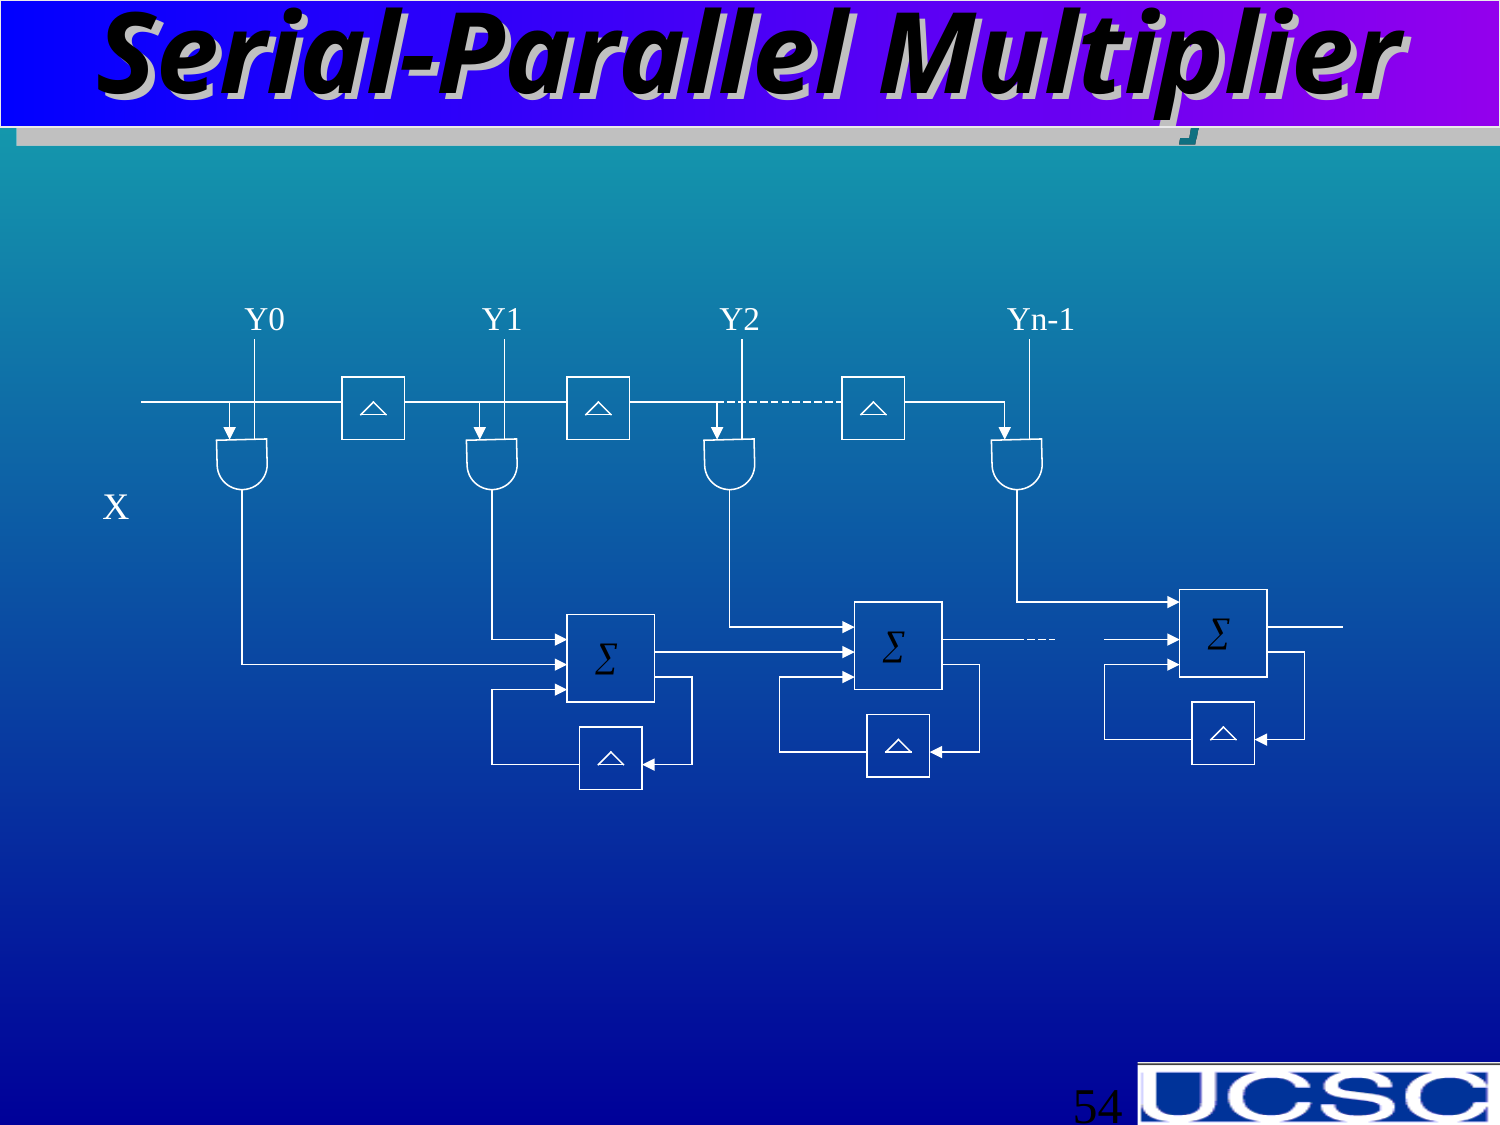

# Serial-Parallel Multiplier
Y0
Y1
Y2
Yn-1
X
54